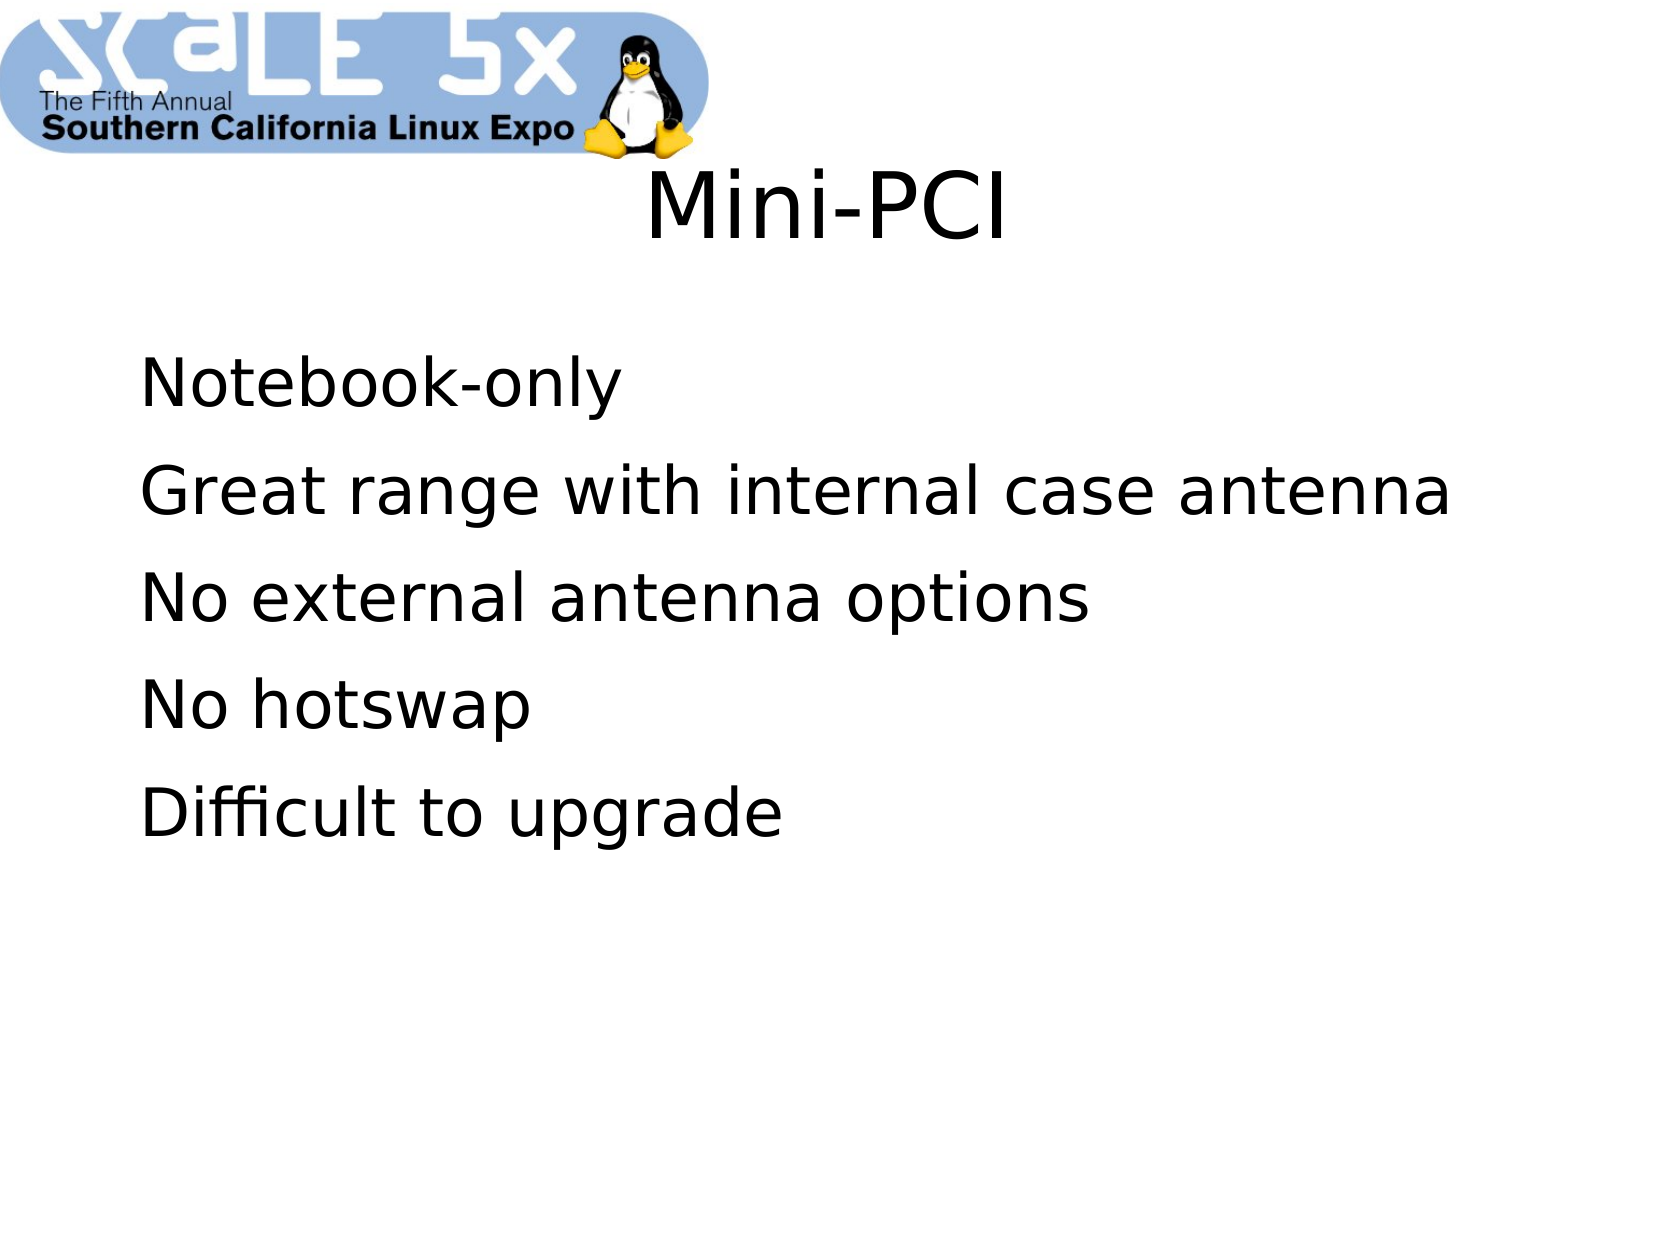

# Mini-PCI
Notebook-only
Great range with internal case antenna
No external antenna options
No hotswap
Difficult to upgrade